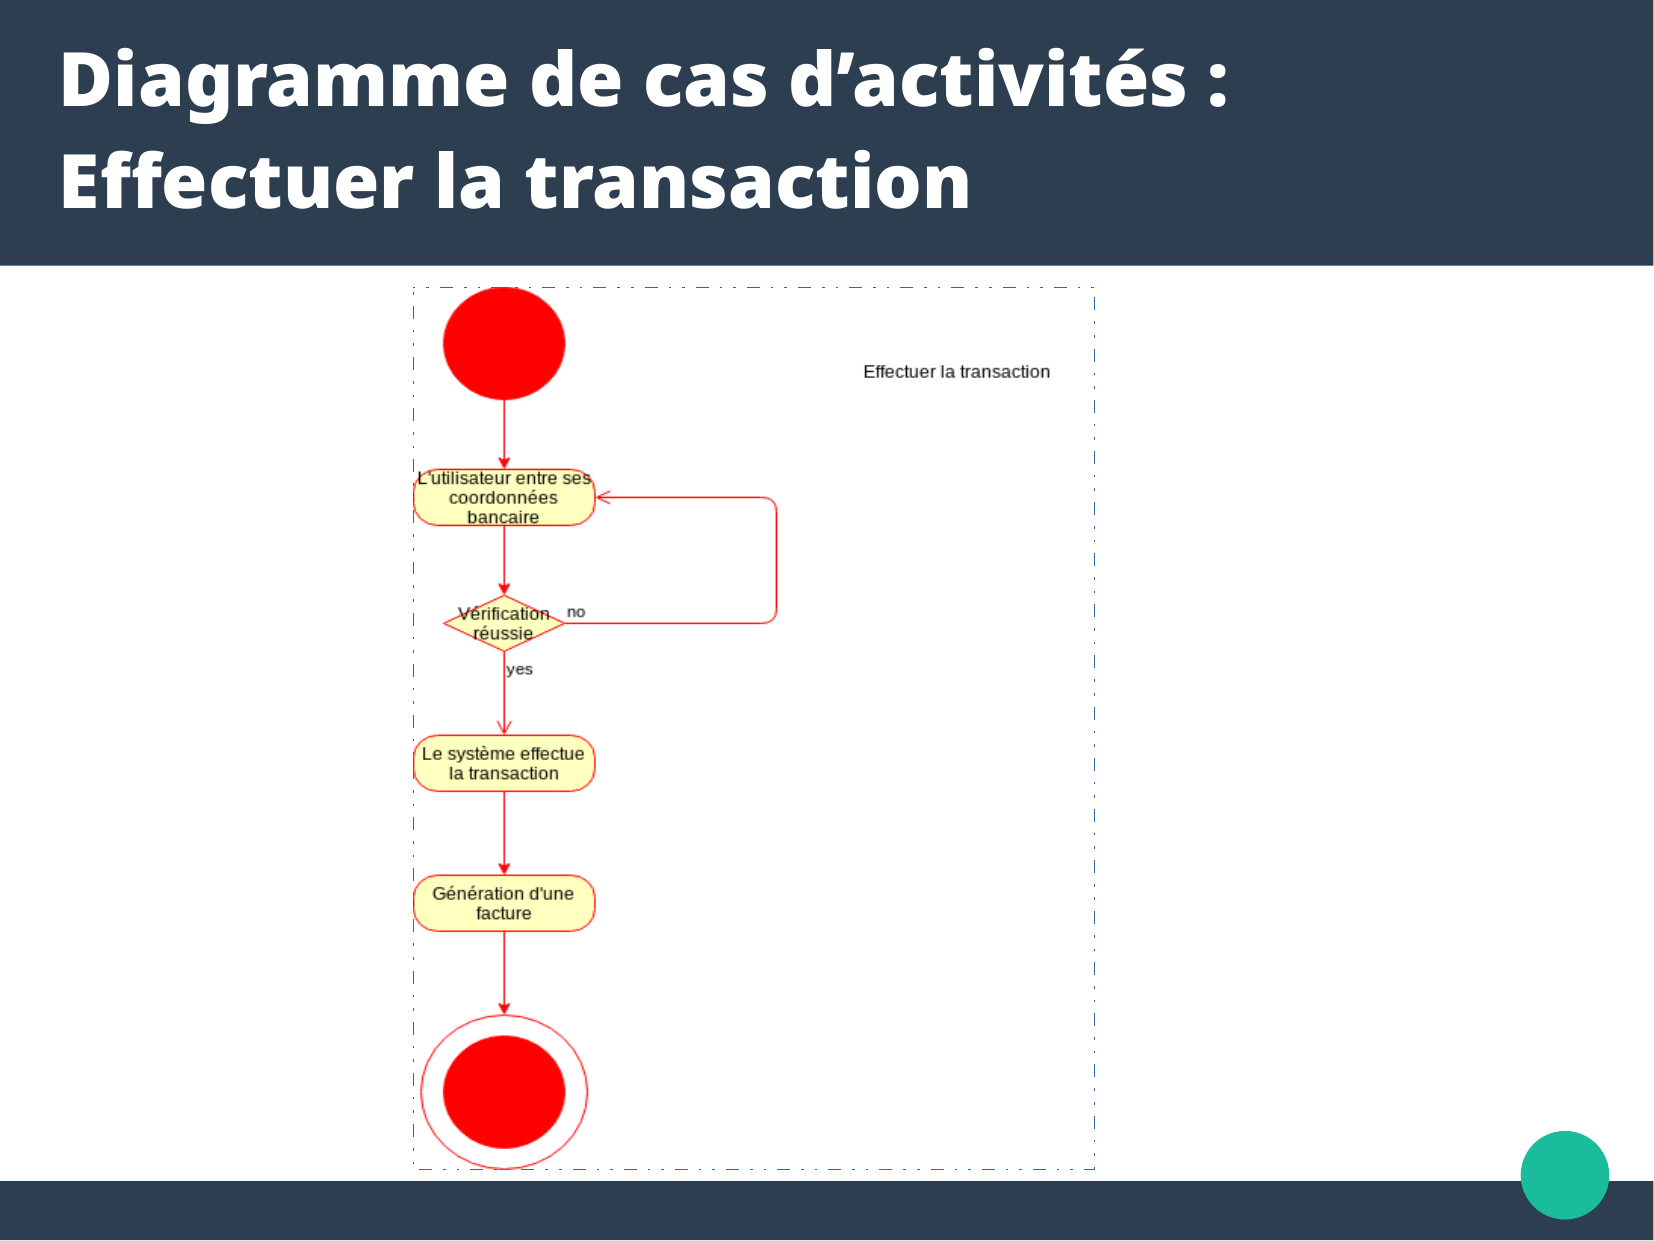

# Diagramme de cas d’activités : Effectuer la transaction